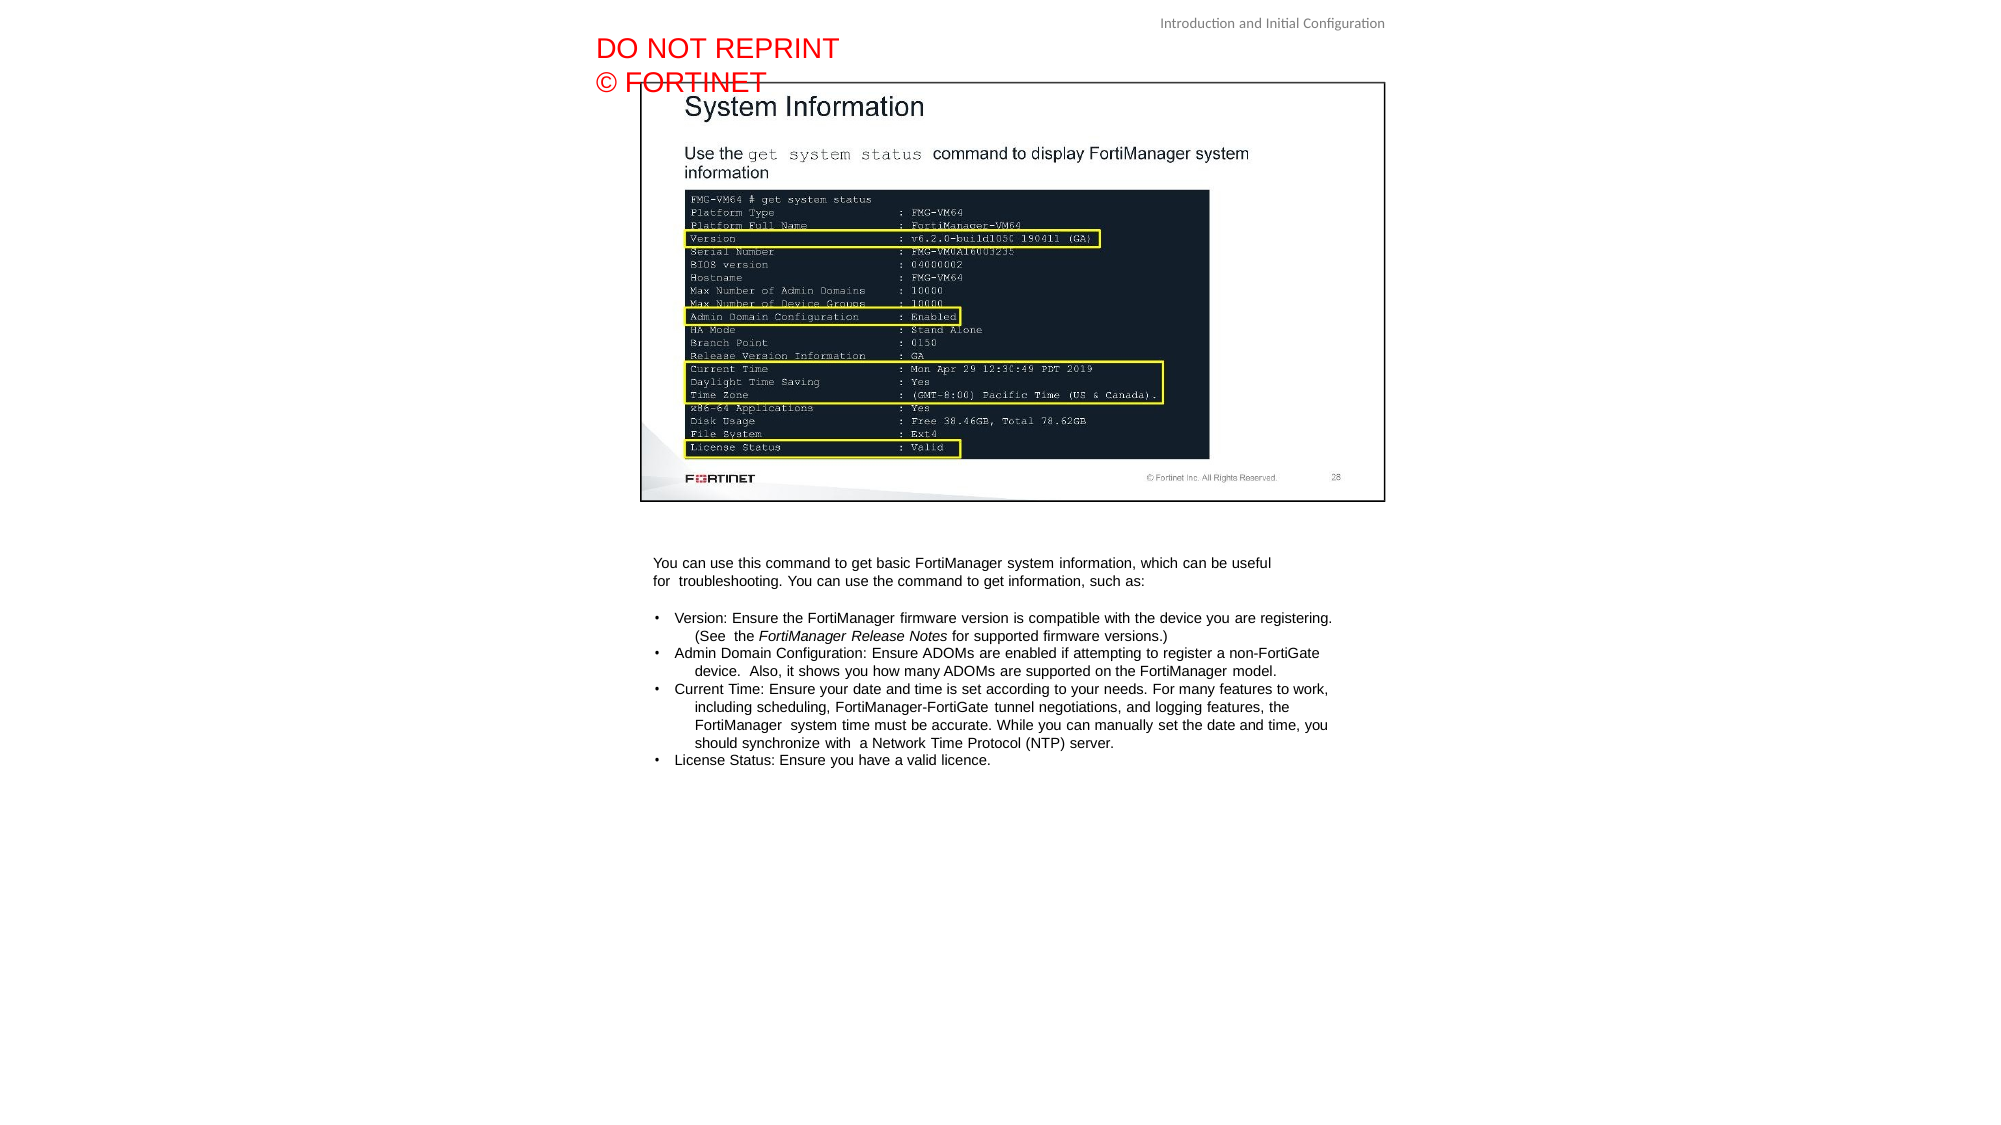

Introduction and Initial Configuration
DO NOT REPRINT
© FORTINET
You can use this command to get basic FortiManager system information, which can be useful for troubleshooting. You can use the command to get information, such as:
Version: Ensure the FortiManager firmware version is compatible with the device you are registering. (See the FortiManager Release Notes for supported firmware versions.)
Admin Domain Configuration: Ensure ADOMs are enabled if attempting to register a non-FortiGate device. Also, it shows you how many ADOMs are supported on the FortiManager model.
Current Time: Ensure your date and time is set according to your needs. For many features to work, including scheduling, FortiManager-FortiGate tunnel negotiations, and logging features, the FortiManager system time must be accurate. While you can manually set the date and time, you should synchronize with a Network Time Protocol (NTP) server.
License Status: Ensure you have a valid licence.
FortiManager 6.2 Study Guide
1